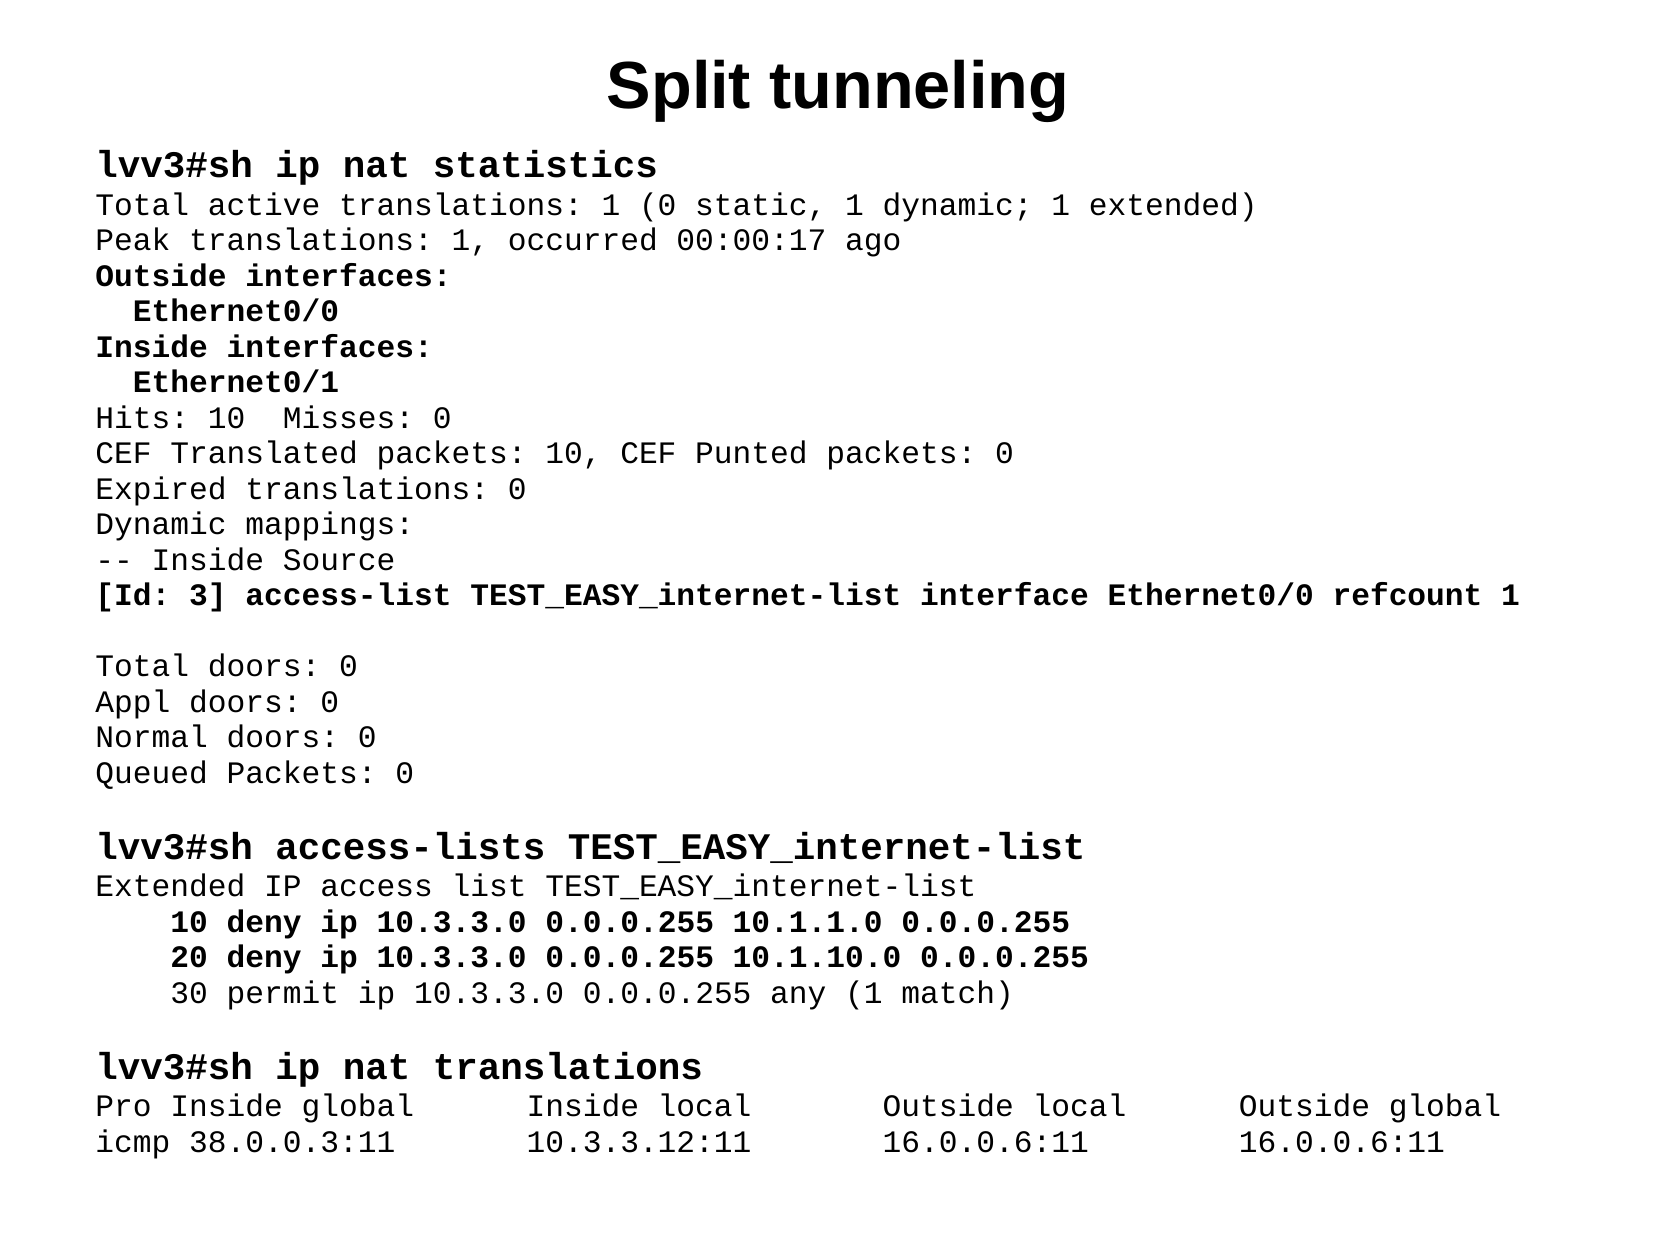

Split tunneling
# lvv3#sh ip nat statistics
Total active translations: 1 (0 static, 1 dynamic; 1 extended)
Peak translations: 1, occurred 00:00:17 ago
Outside interfaces:
 Ethernet0/0
Inside interfaces:
 Ethernet0/1
Hits: 10 Misses: 0
CEF Translated packets: 10, CEF Punted packets: 0
Expired translations: 0
Dynamic mappings:
-- Inside Source
[Id: 3] access-list TEST_EASY_internet-list interface Ethernet0/0 refcount 1
Total doors: 0
Appl doors: 0
Normal doors: 0
Queued Packets: 0
lvv3#sh access-lists TEST_EASY_internet-list
Extended IP access list TEST_EASY_internet-list
 10 deny ip 10.3.3.0 0.0.0.255 10.1.1.0 0.0.0.255
 20 deny ip 10.3.3.0 0.0.0.255 10.1.10.0 0.0.0.255
 30 permit ip 10.3.3.0 0.0.0.255 any (1 match)
lvv3#sh ip nat translations
Pro Inside global Inside local Outside local Outside global
icmp 38.0.0.3:11 10.3.3.12:11 16.0.0.6:11 16.0.0.6:11